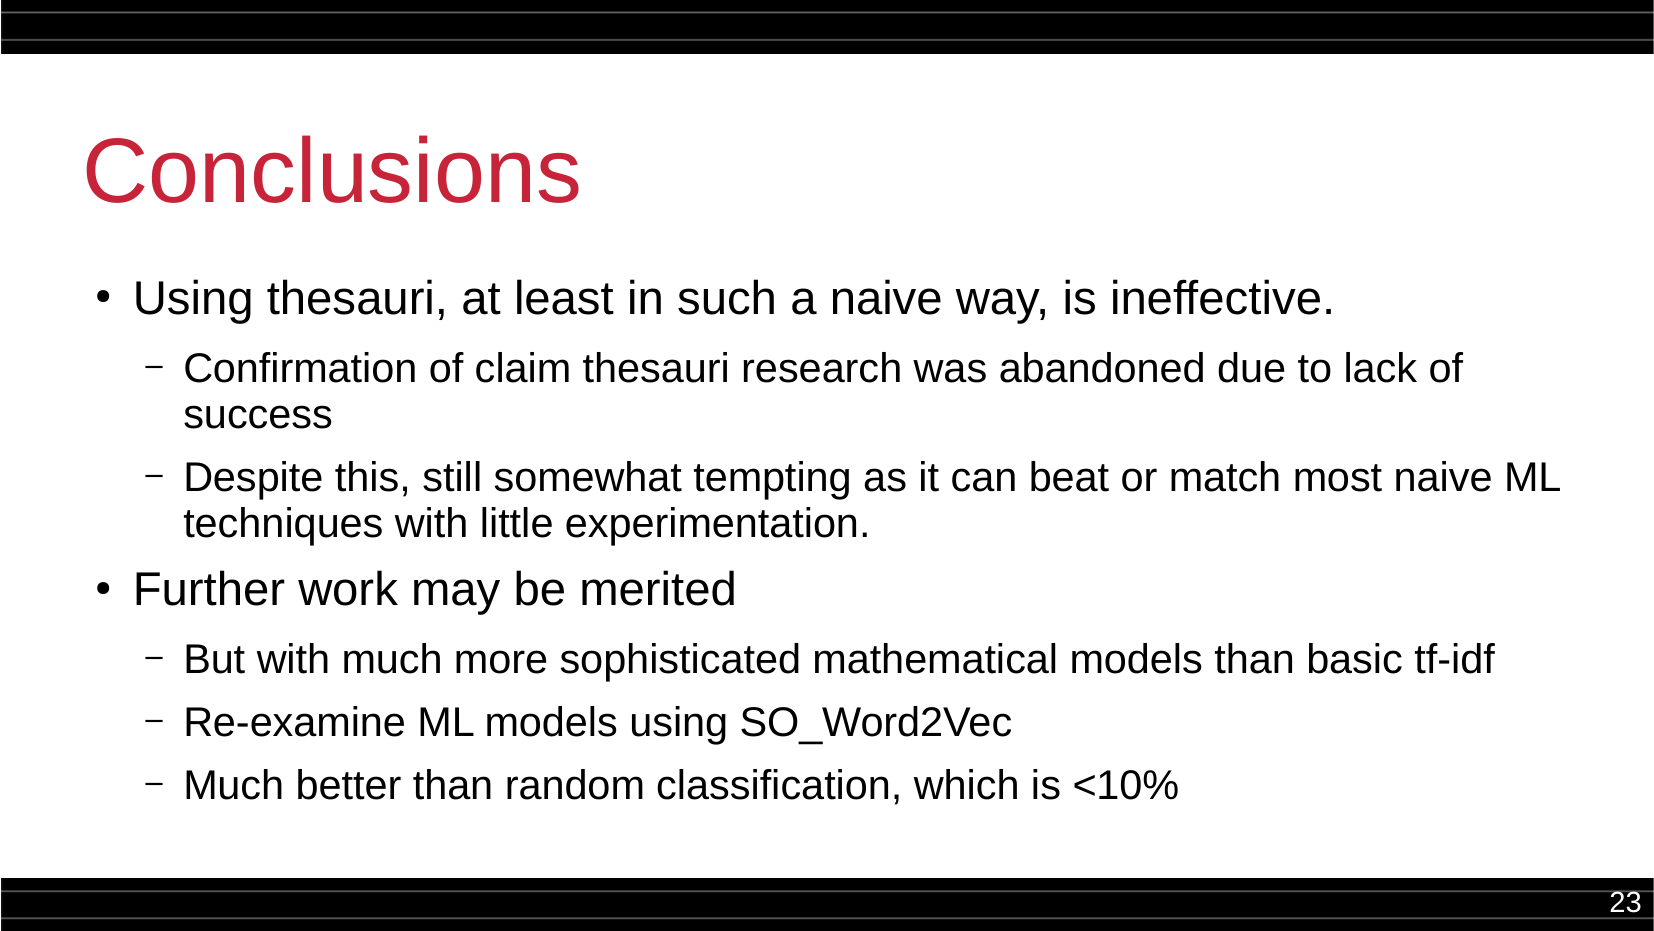

# Conclusions
Using thesauri, at least in such a naive way, is ineffective.
Confirmation of claim thesauri research was abandoned due to lack of success
Despite this, still somewhat tempting as it can beat or match most naive ML techniques with little experimentation.
Further work may be merited
But with much more sophisticated mathematical models than basic tf-idf
Re-examine ML models using SO_Word2Vec
Much better than random classification, which is <10%